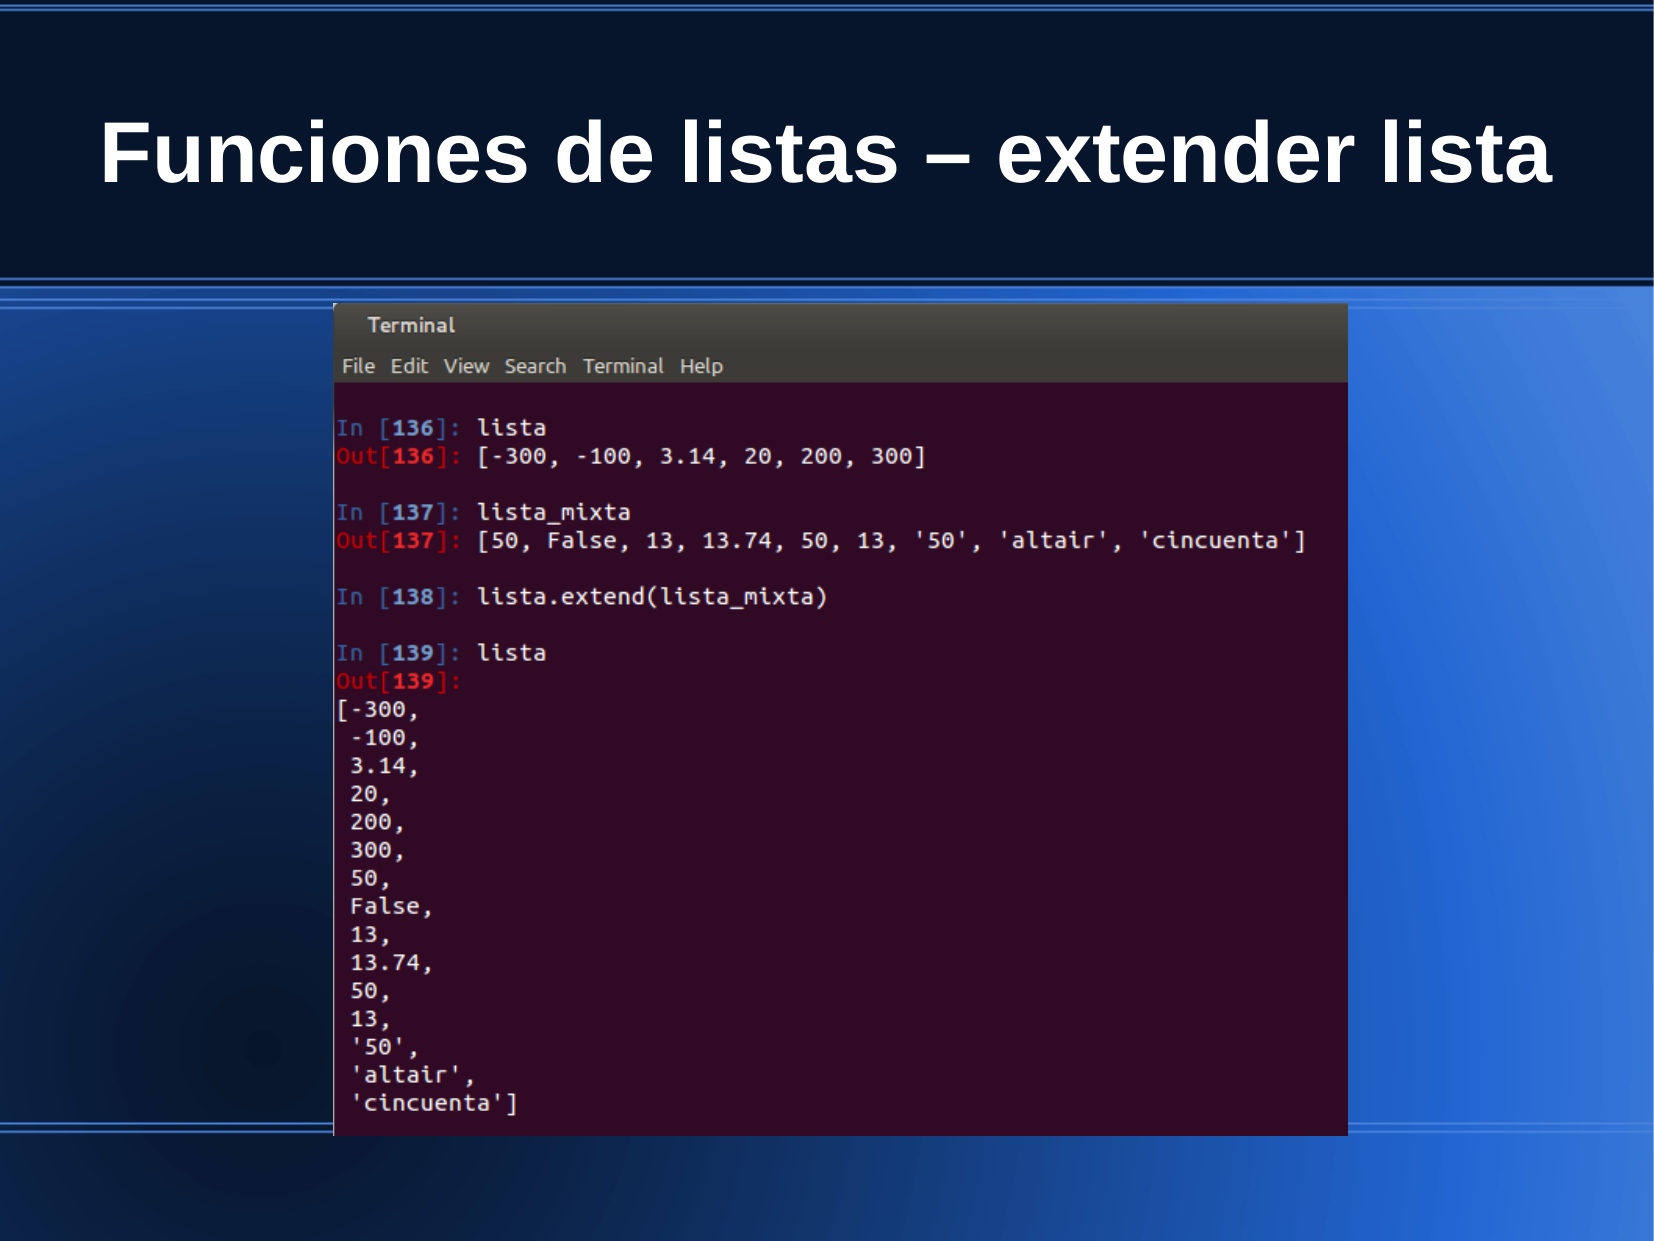

# Funciones de listas – extender lista